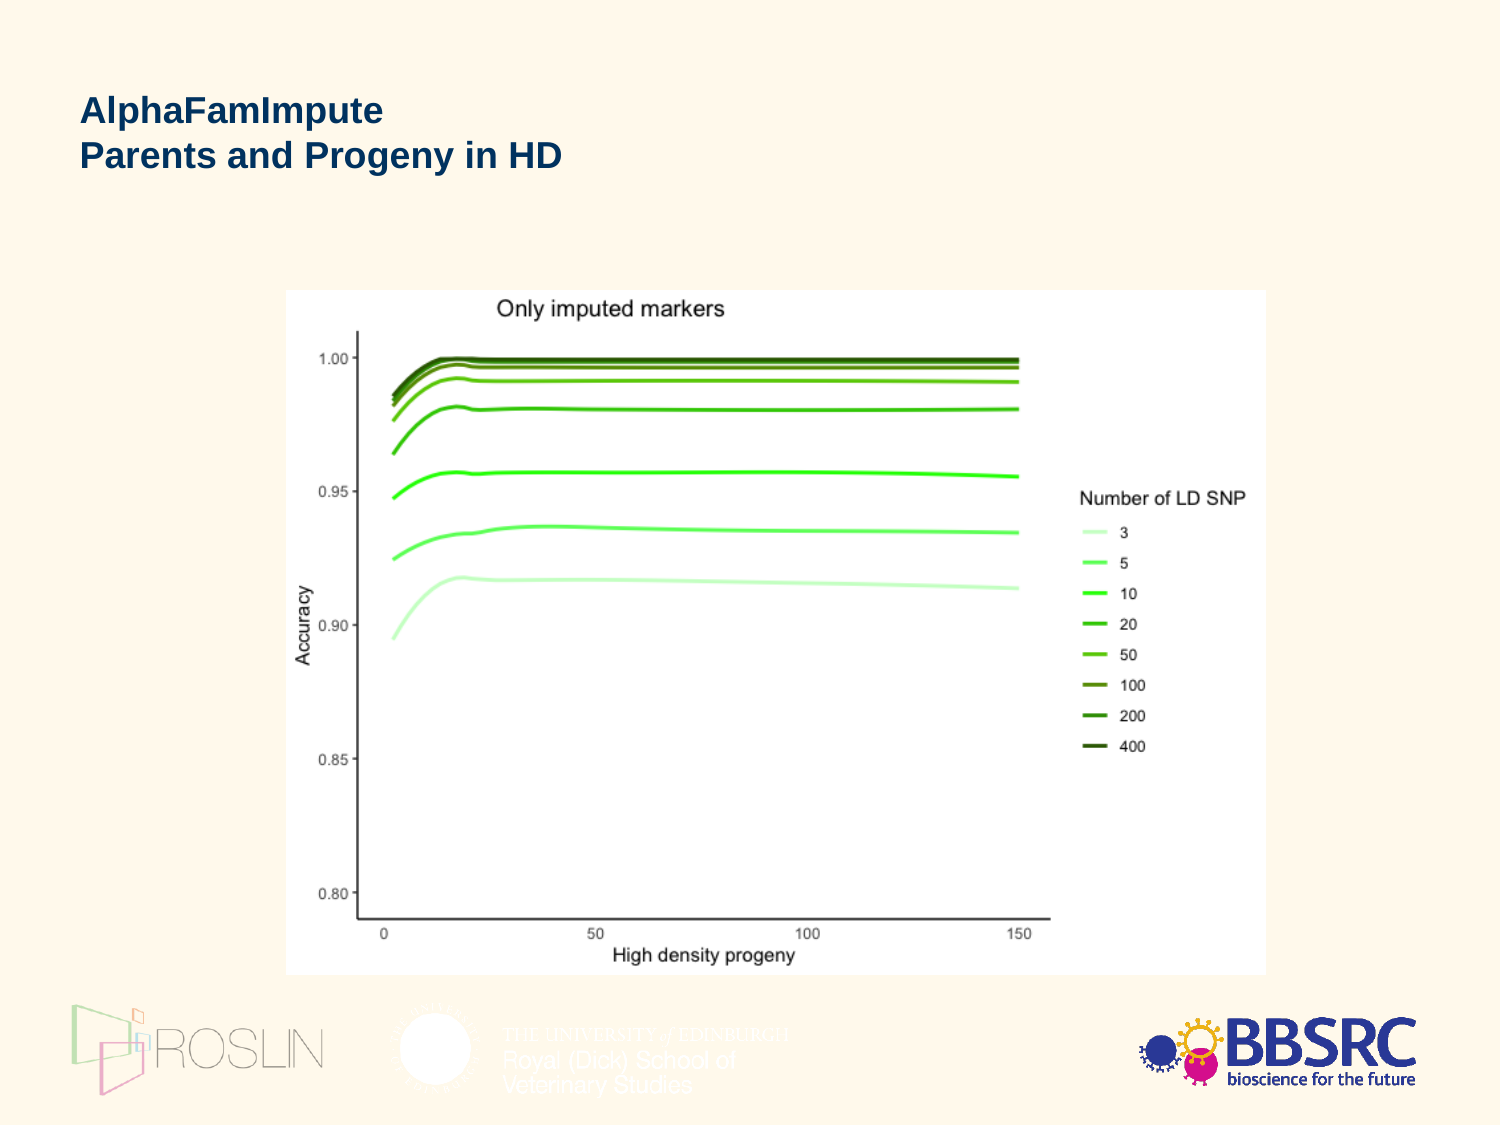

# AlphaFamImpute Parents and Progeny in HD